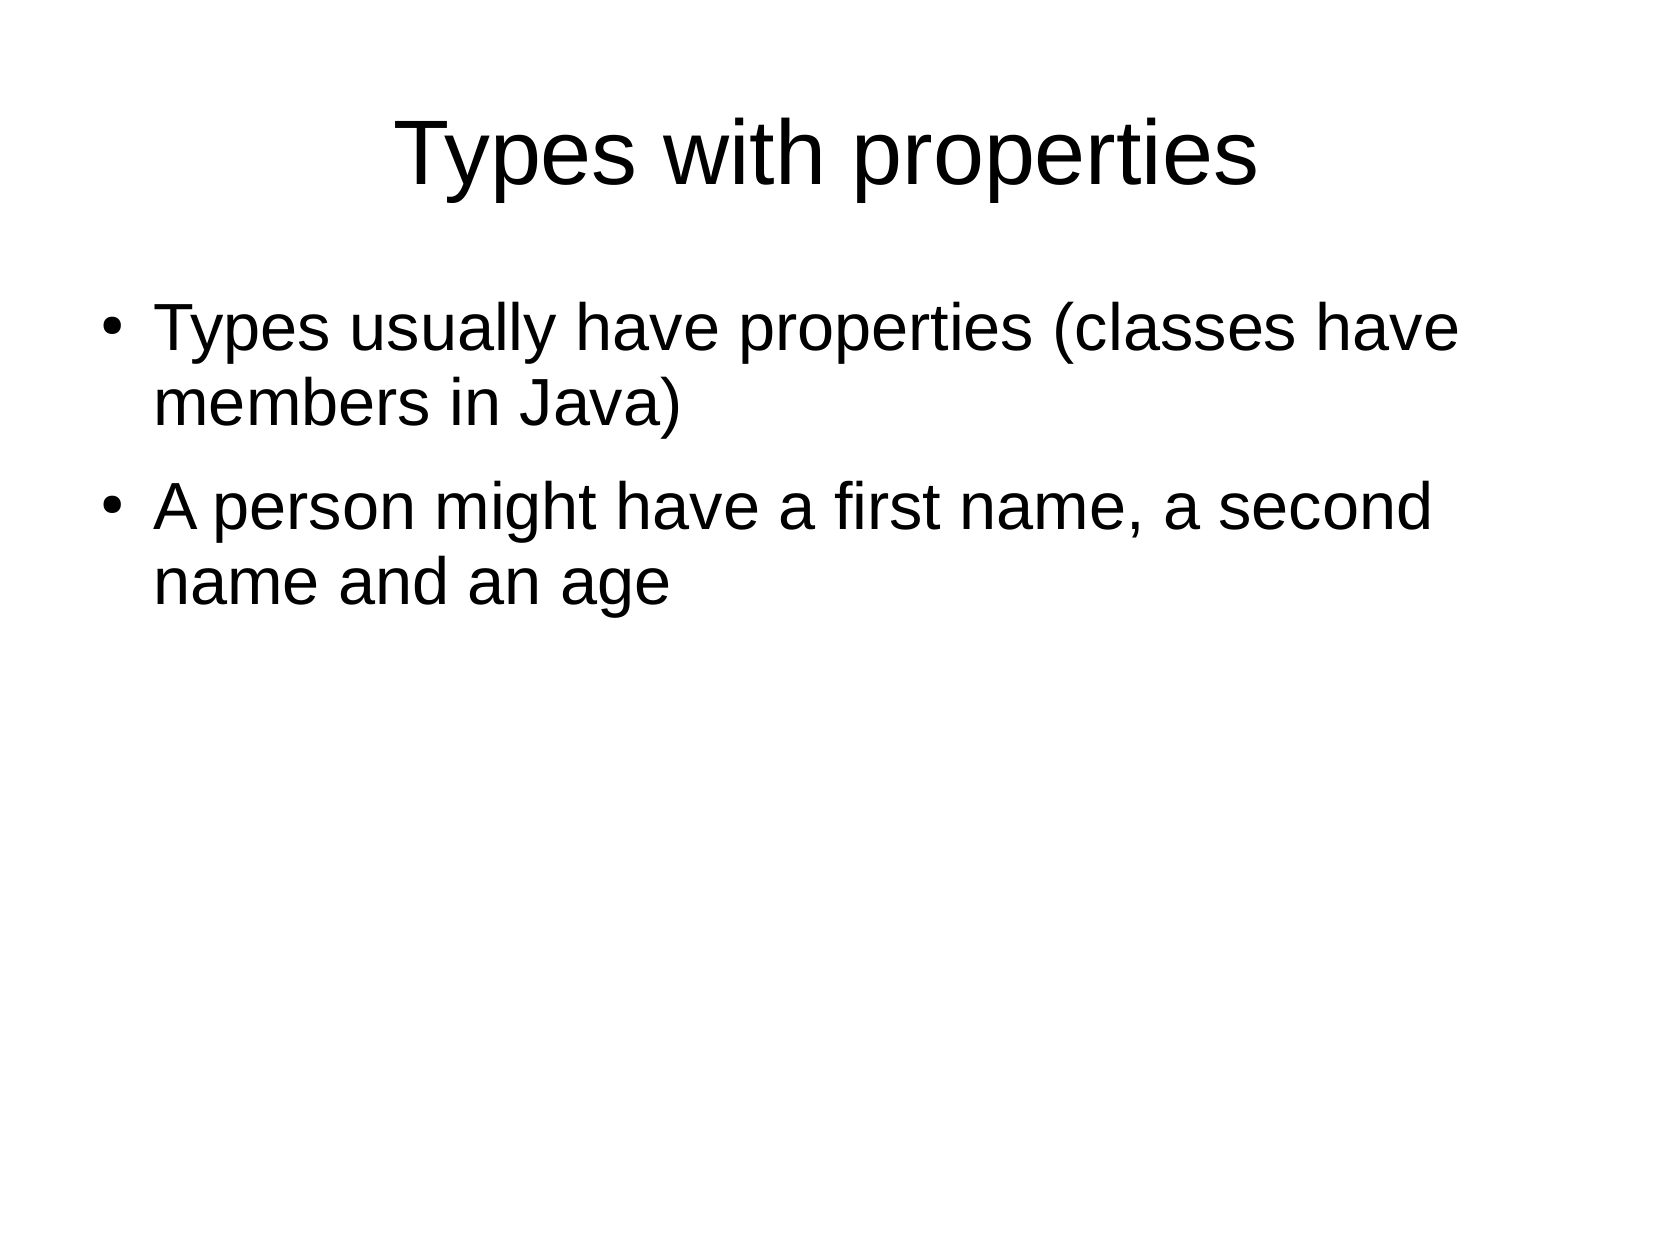

# Types with properties
Types usually have properties (classes have members in Java)
A person might have a first name, a second name and an age